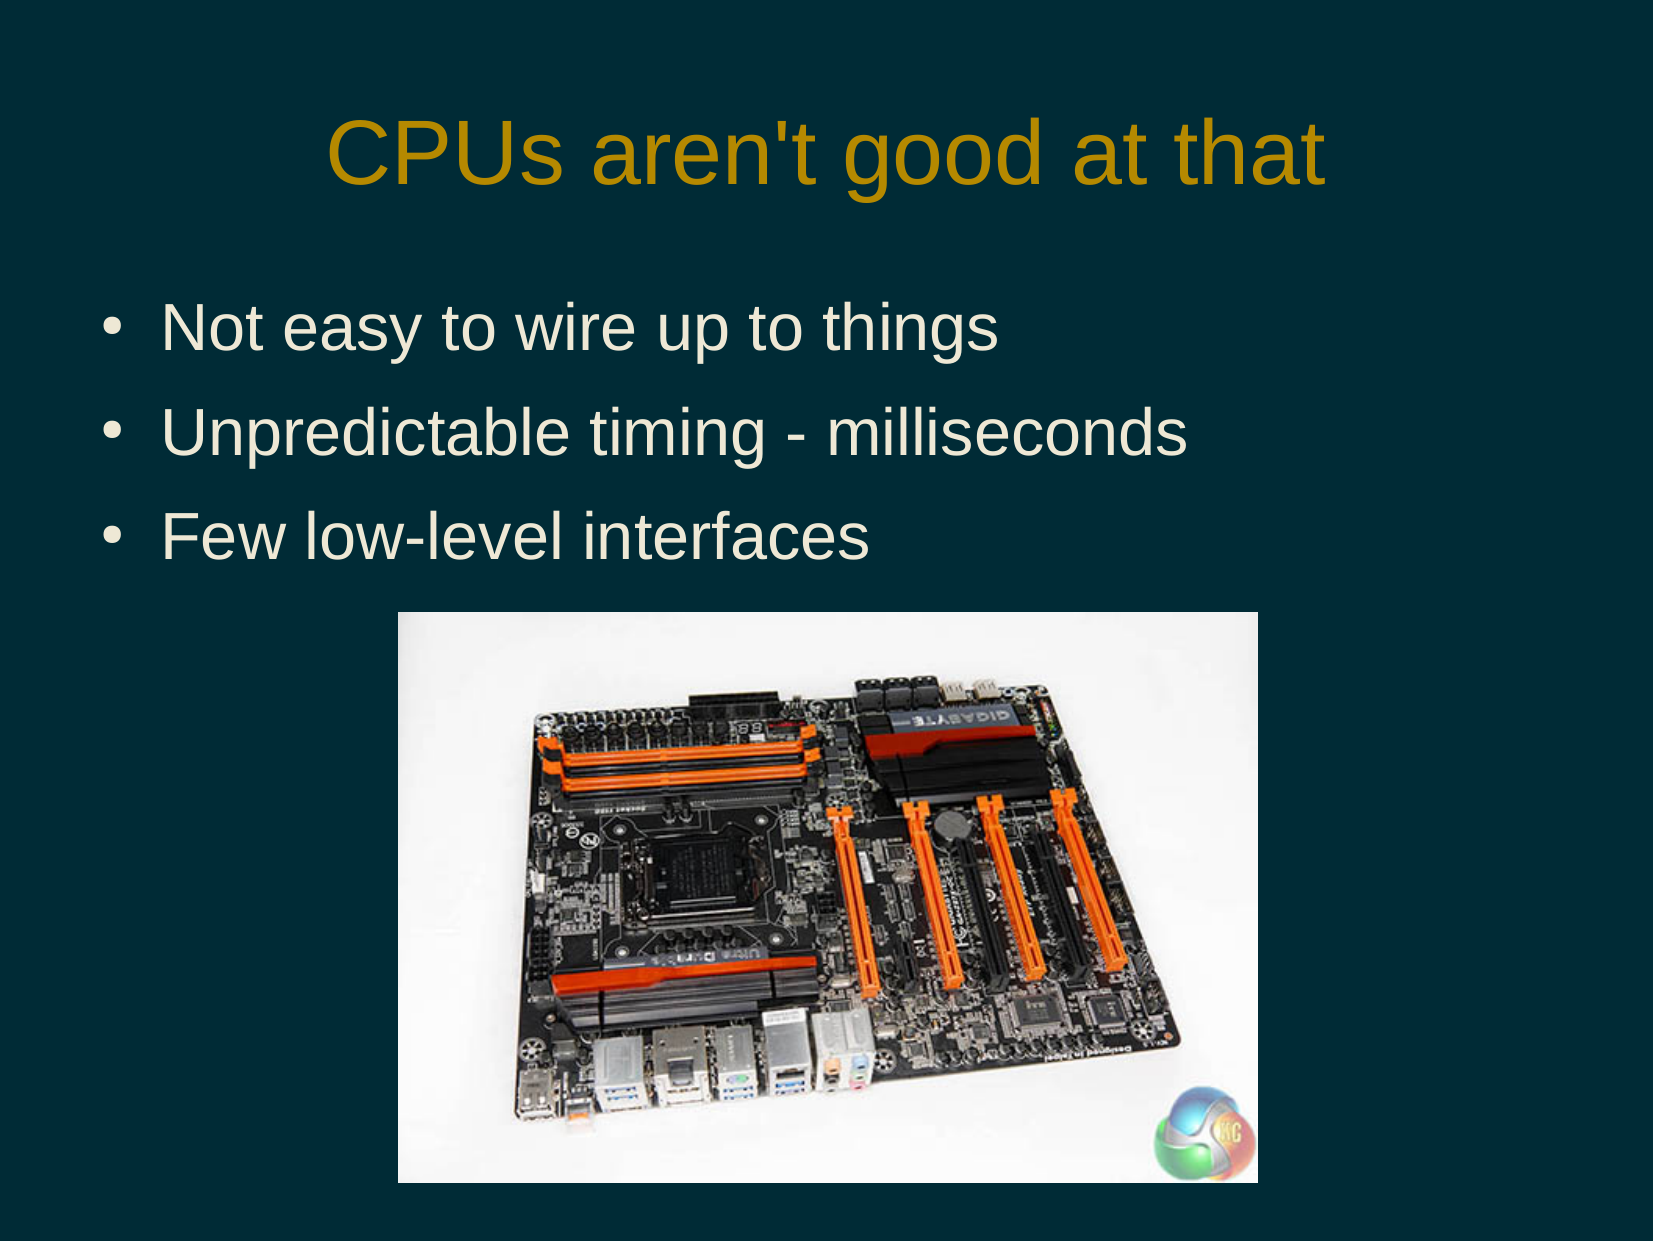

# CPUs aren't good at that
Not easy to wire up to things
Unpredictable timing - milliseconds
Few low-level interfaces